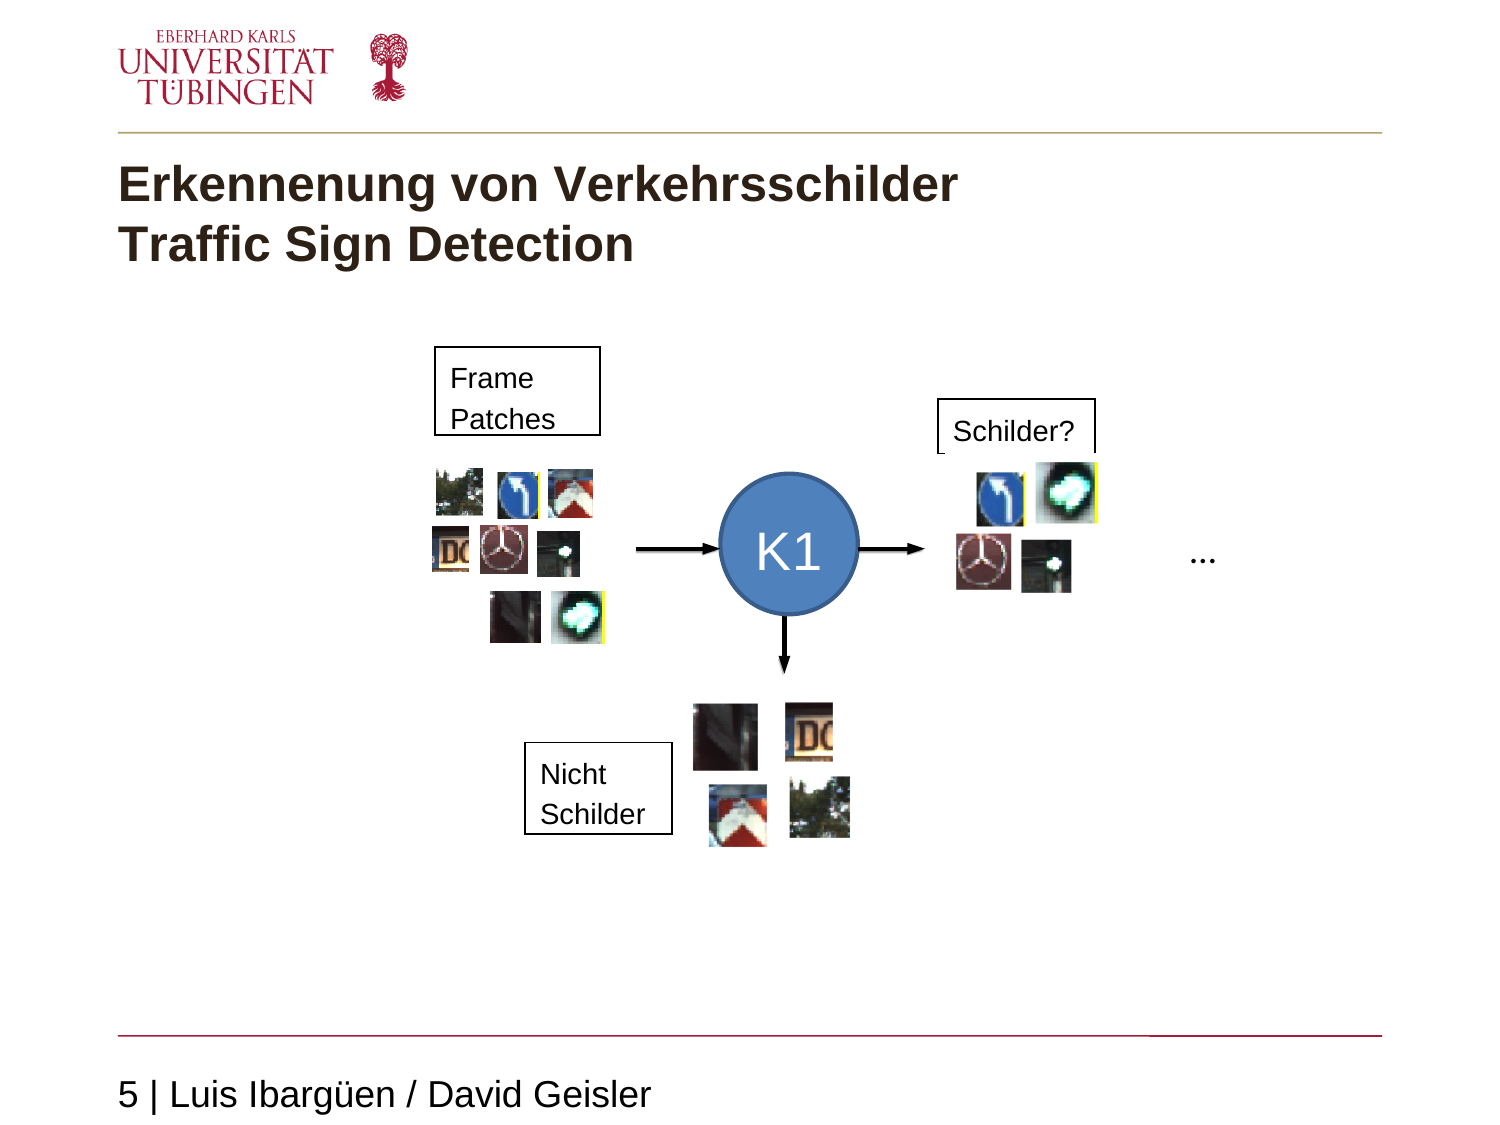

# Erkennenung von Verkehrsschilder Traffic Sign Detection
Frame Patches
Schilder?
K1
…
Nicht Schilder
 | Luis Ibargüen / David Geisler